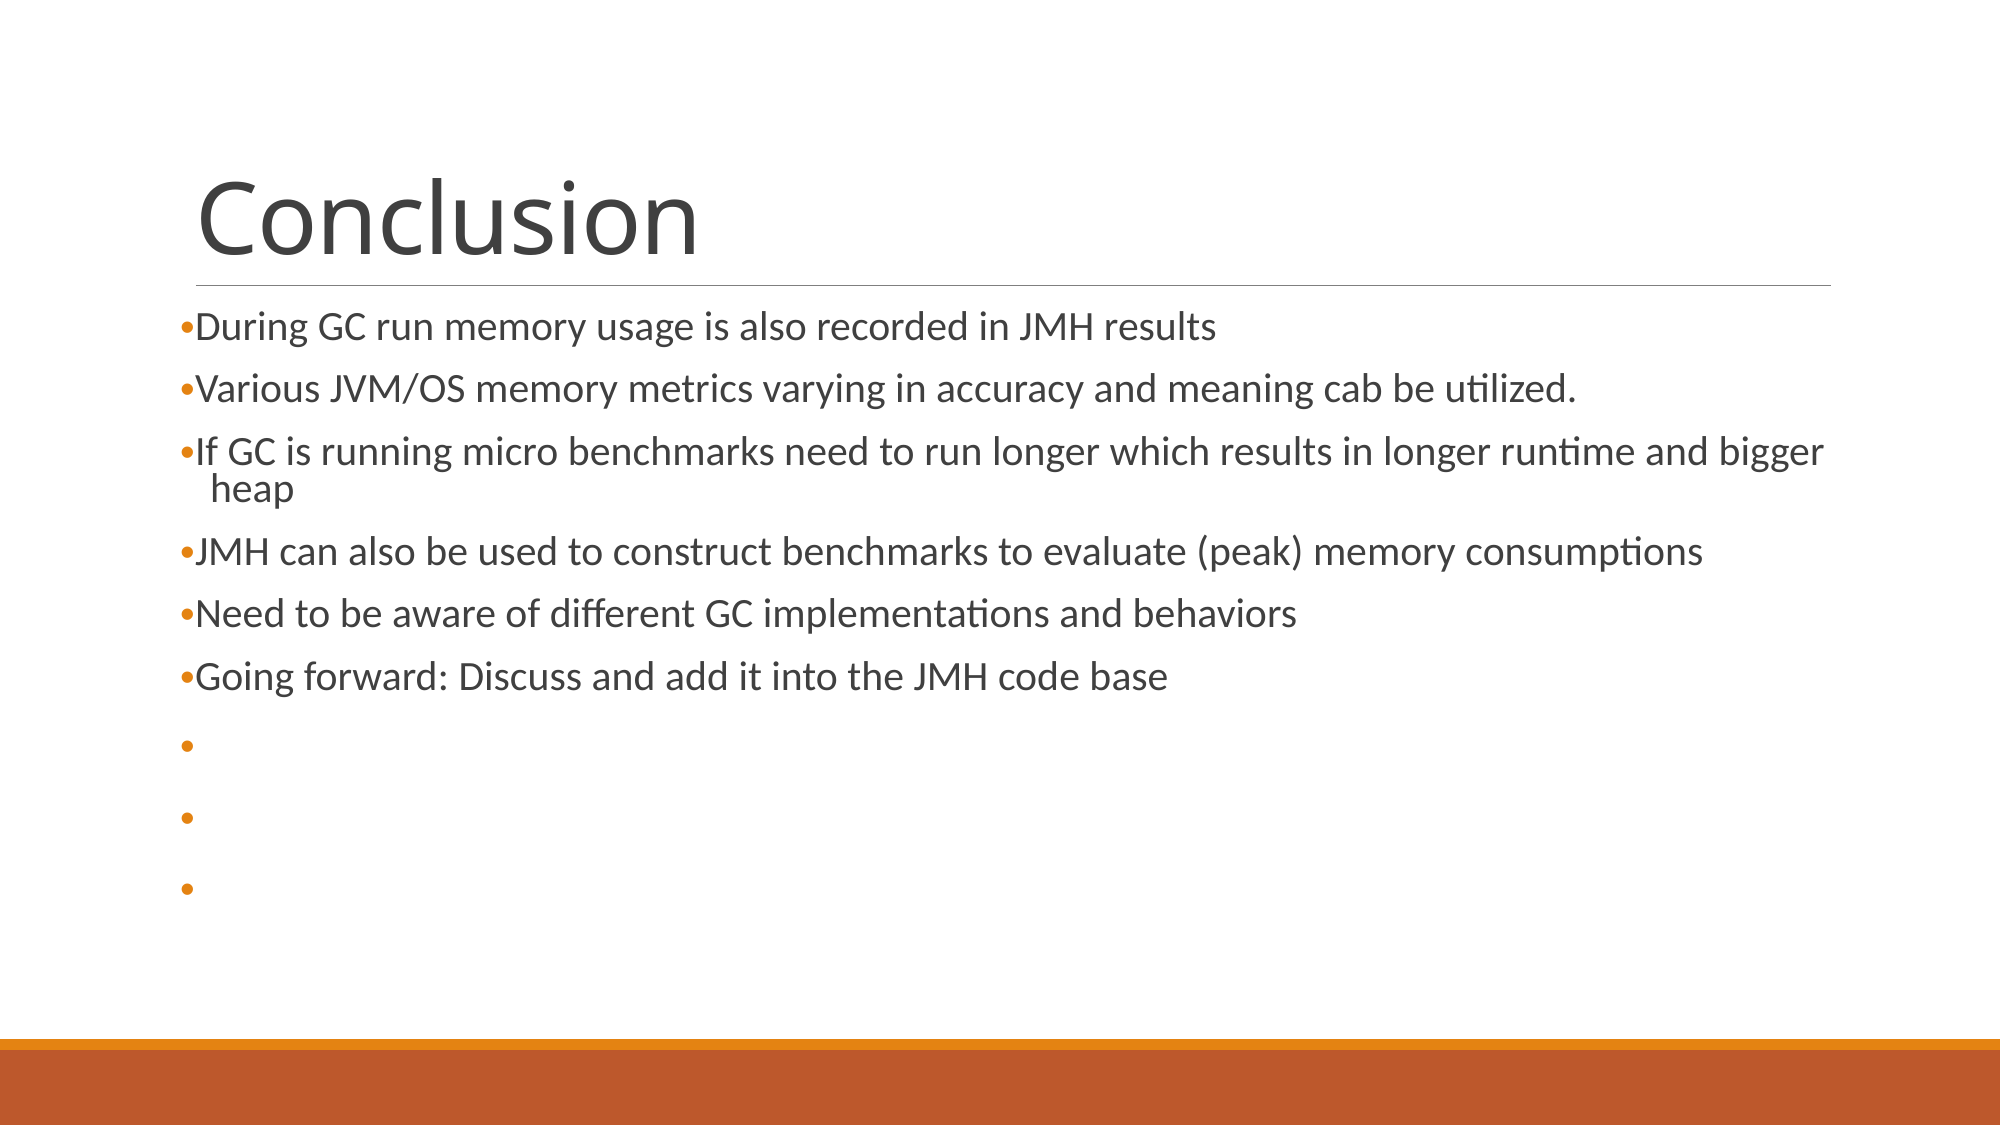

# Conclusion
During GC run memory usage is also recorded in JMH results
Various JVM/OS memory metrics varying in accuracy and meaning cab be utilized.
If GC is running micro benchmarks need to run longer which results in longer runtime and bigger heap
JMH can also be used to construct benchmarks to evaluate (peak) memory consumptions
Need to be aware of different GC implementations and behaviors
Going forward: Discuss and add it into the JMH code base